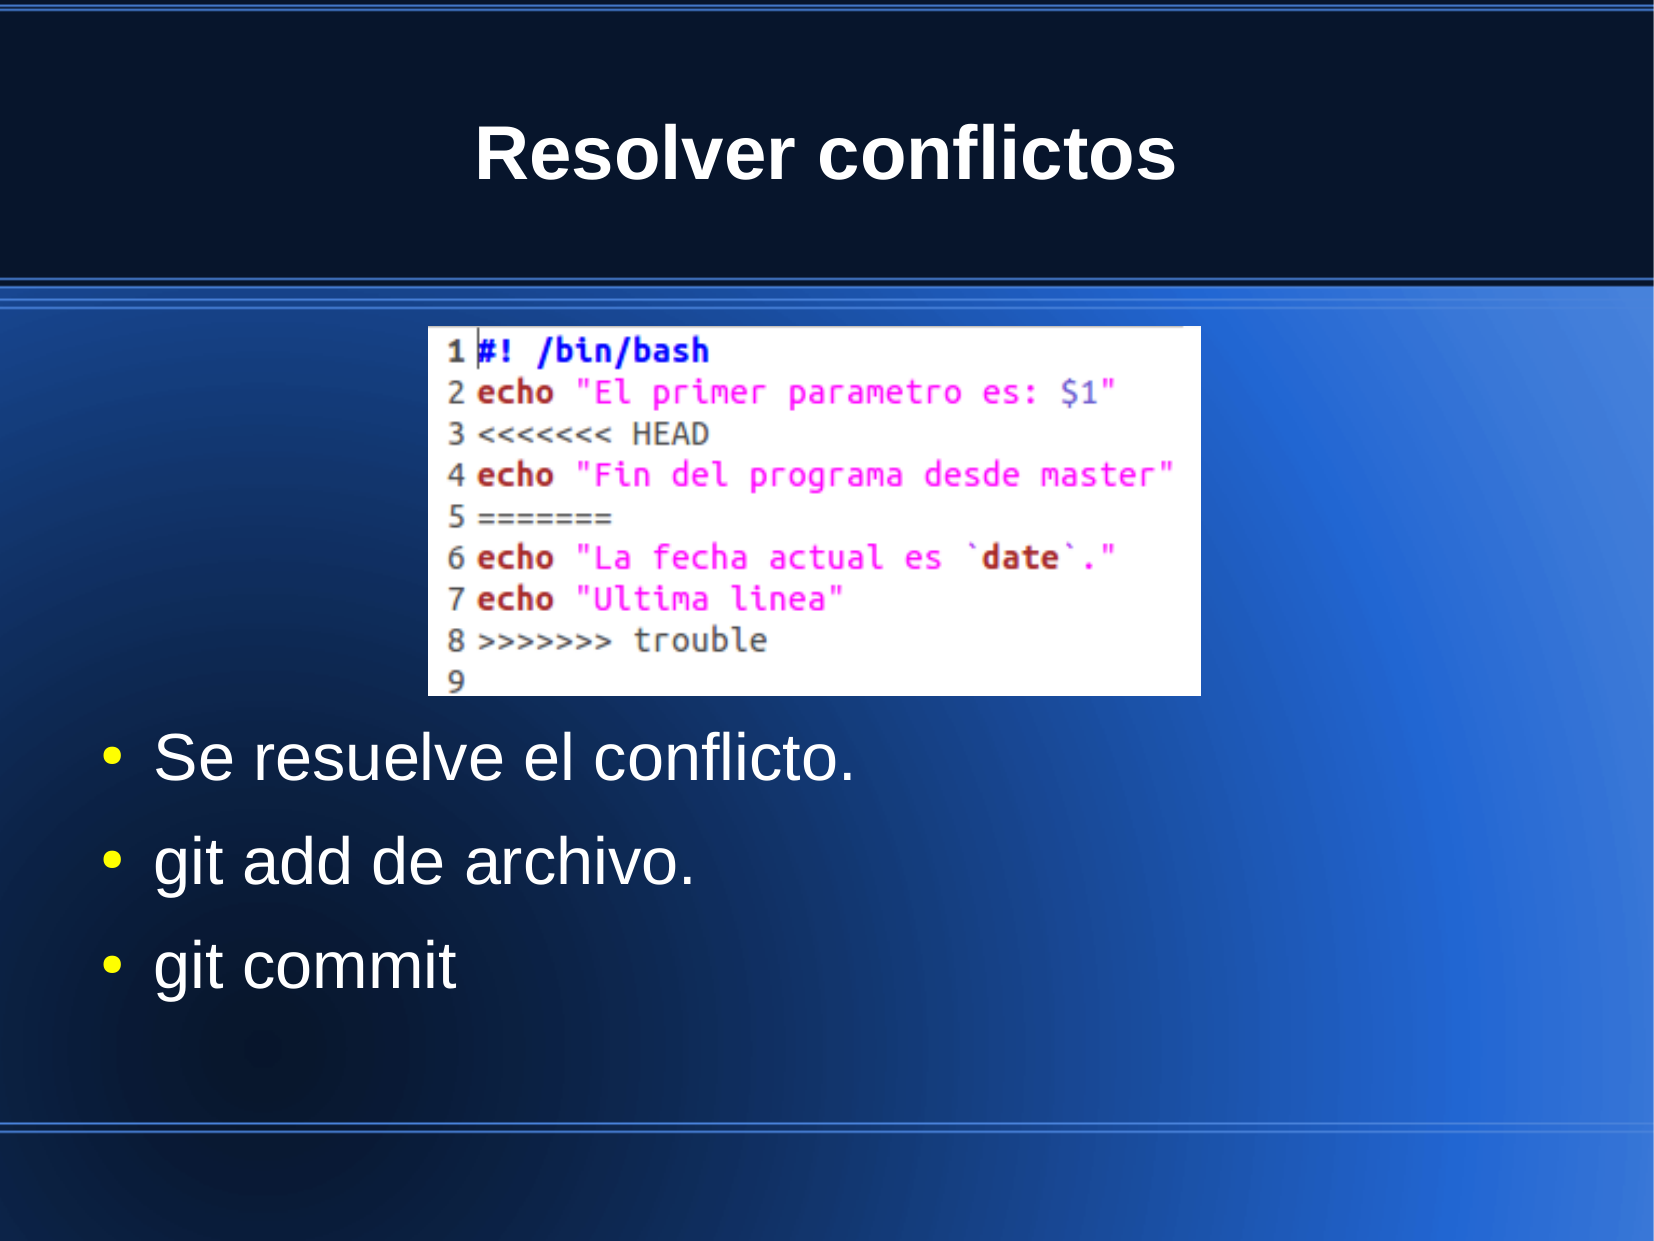

# Resolver conflictos
Se resuelve el conflicto.
git add de archivo.
git commit